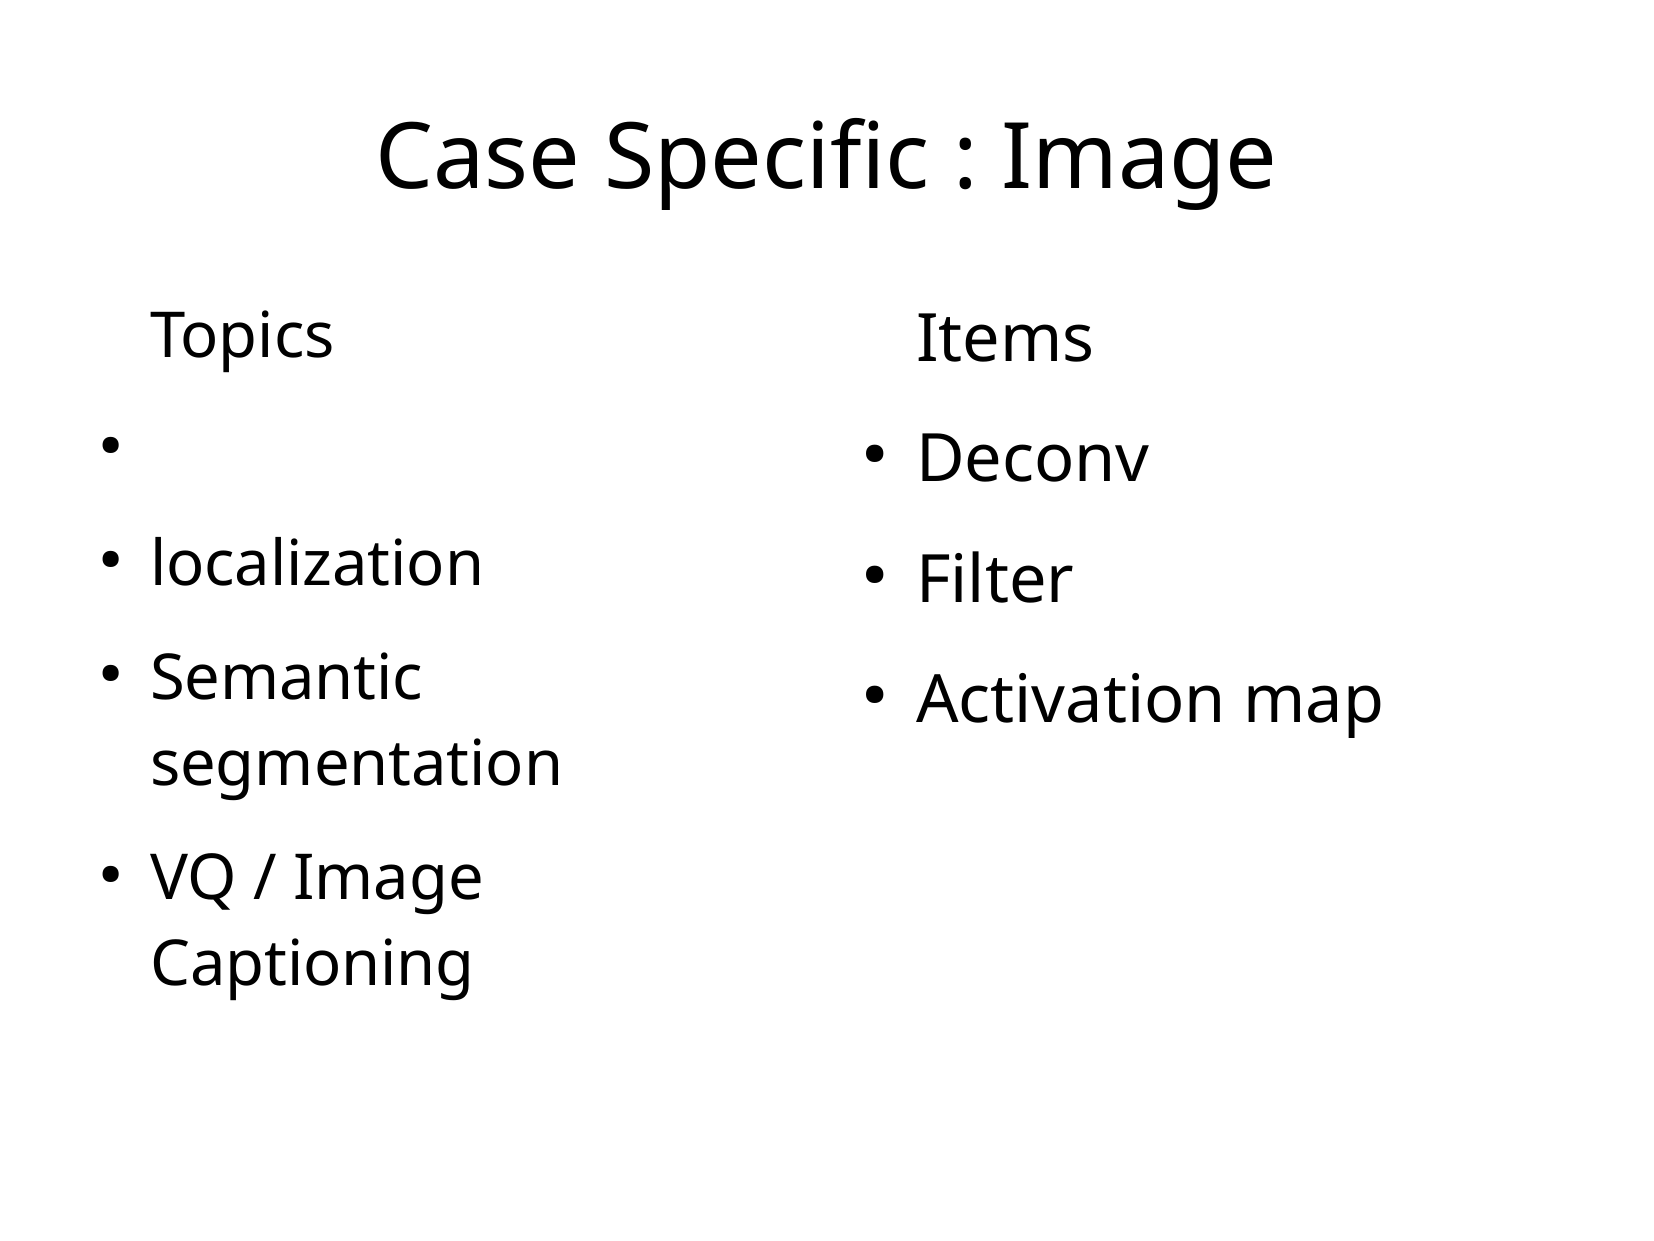

# Case Specific : Image
Topics
localization
Semantic segmentation
VQ / Image Captioning
Items
Deconv
Filter
Activation map